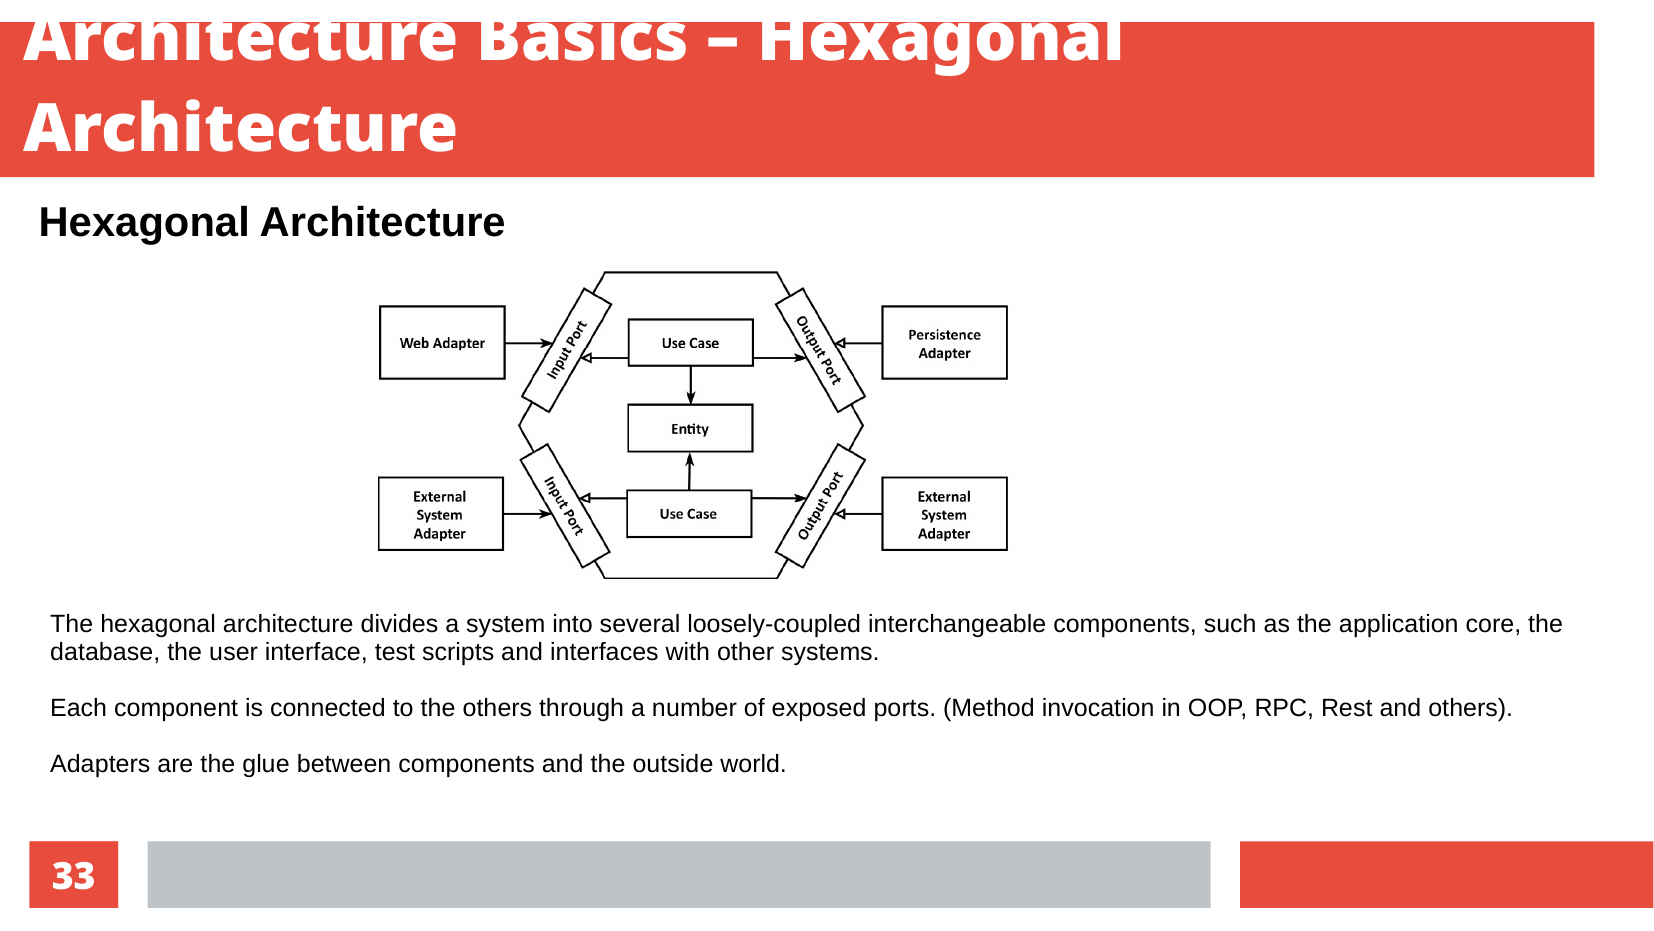

# Architecture Basics – Hexagonal Architecture
Hexagonal Architecture
The hexagonal architecture divides a system into several loosely-coupled interchangeable components, such as the application core, the database, the user interface, test scripts and interfaces with other systems.
Each component is connected to the others through a number of exposed ports. (Method invocation in OOP, RPC, Rest and others).
Adapters are the glue between components and the outside world.
33